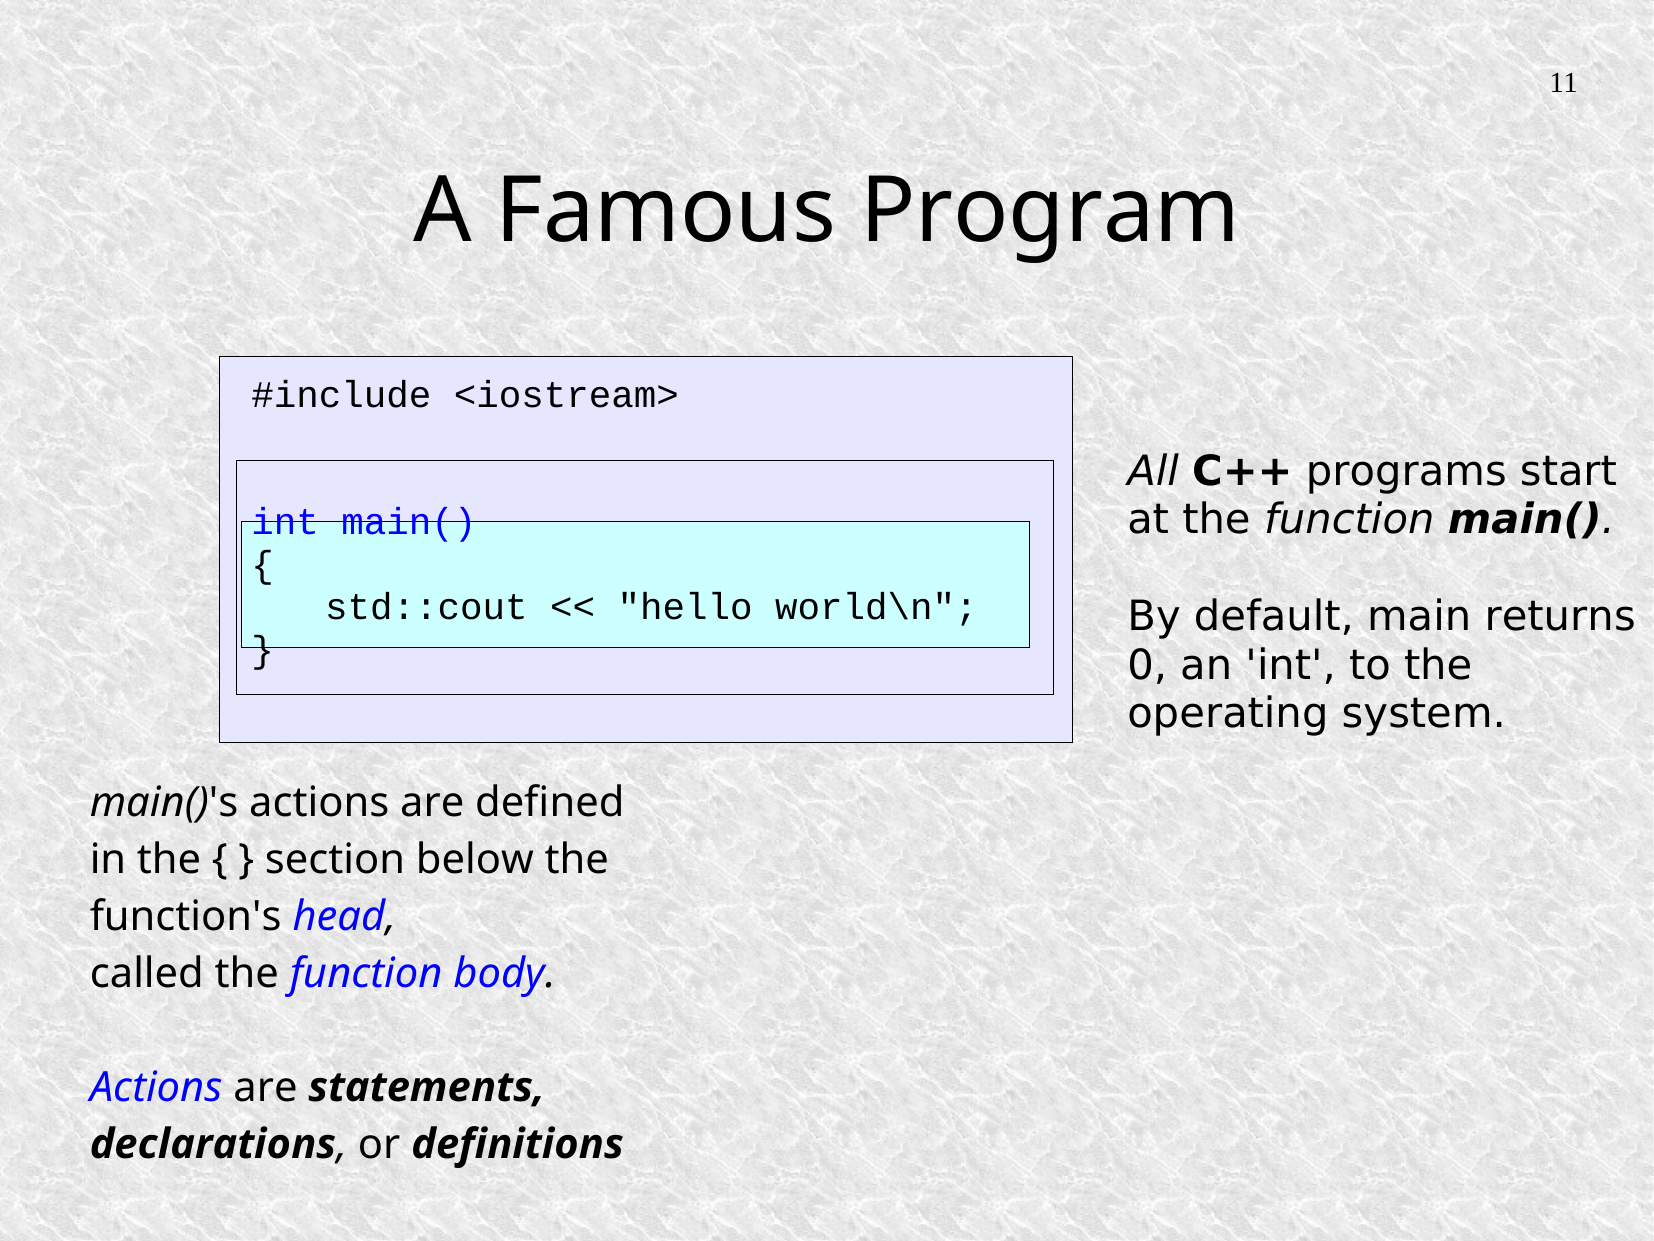

11
# A Famous Program
#include <iostream>
int main()
{
	std::cout << "hello world\n";
}
All C++ programs start
at the function main().
By default, main returns
0, an 'int', to the
operating system.
main()'s actions are defined
in the { } section below the
function's head,
called the function body.
Actions are statements,
declarations, or definitions